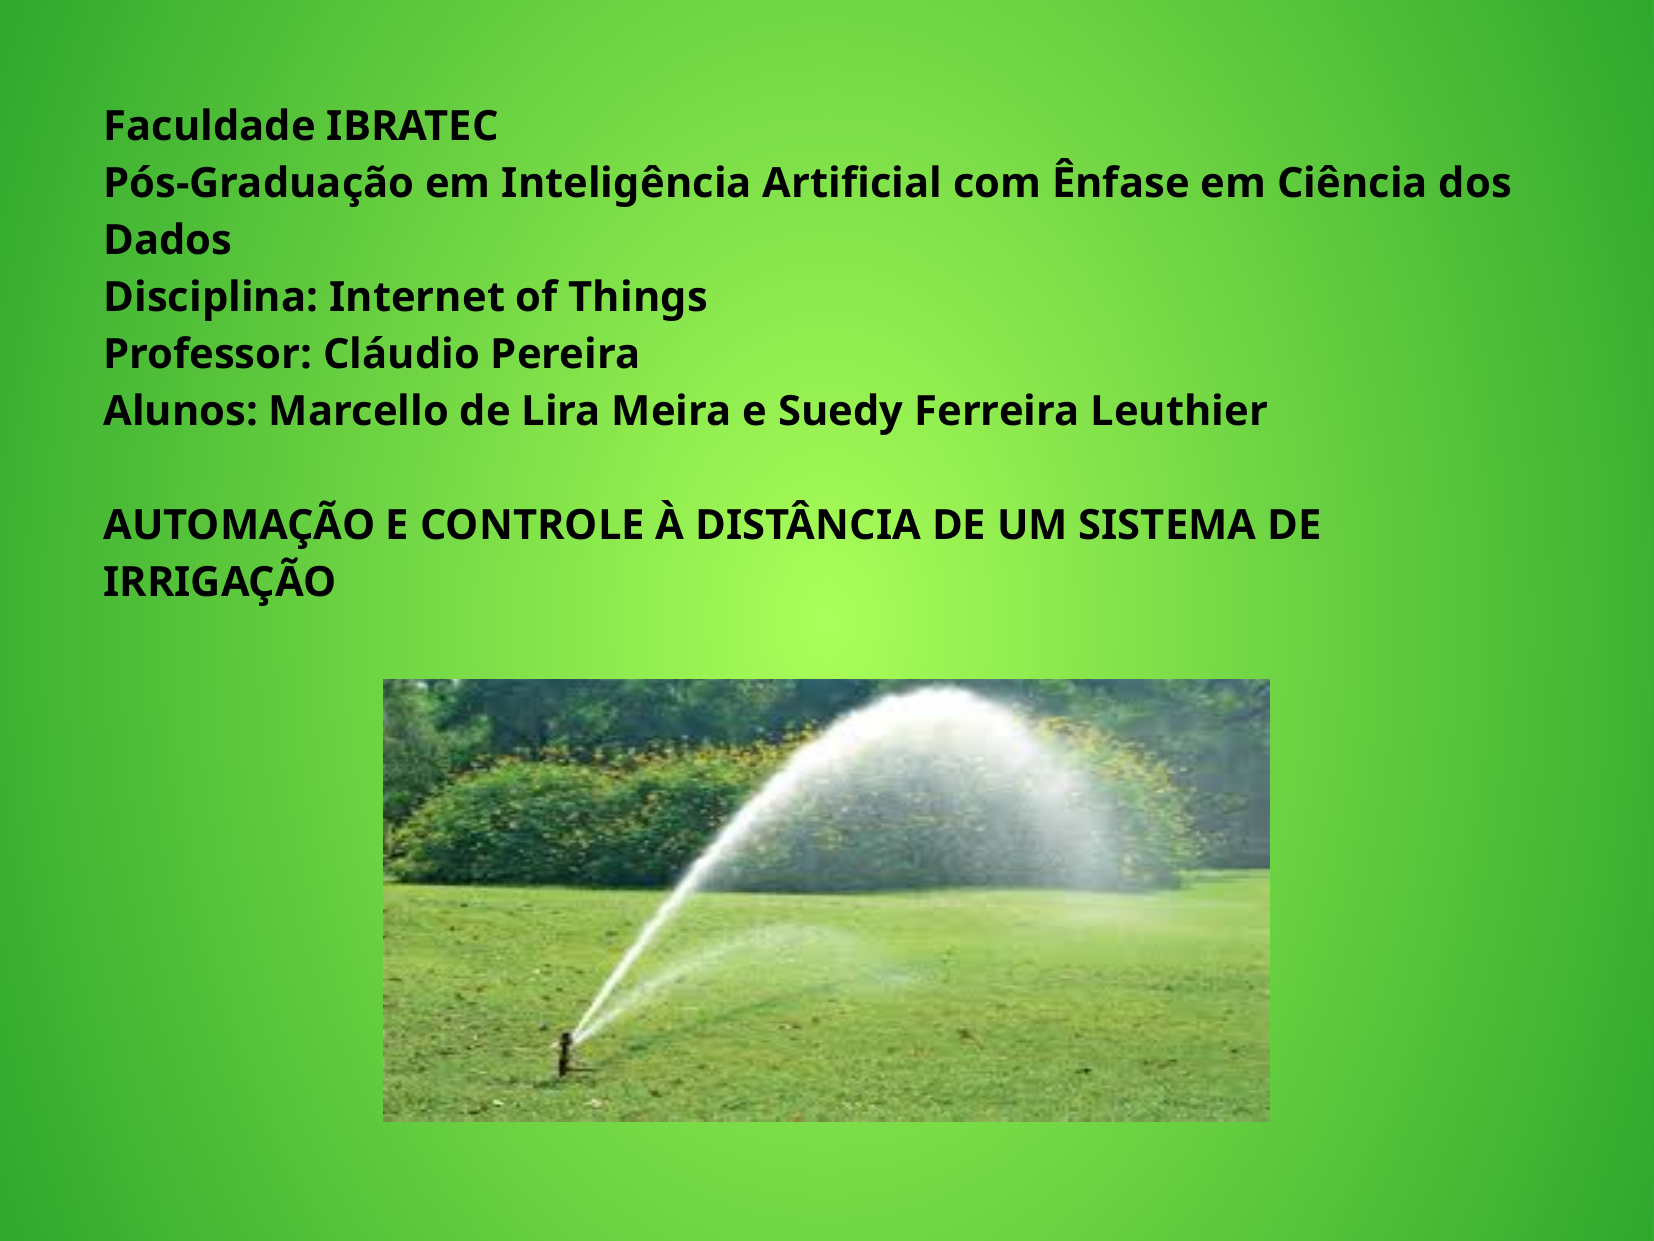

Faculdade IBRATEC
Pós-Graduação em Inteligência Artificial com Ênfase em Ciência dos Dados
Disciplina: Internet of Things
Professor: Cláudio Pereira
Alunos: Marcello de Lira Meira e Suedy Ferreira Leuthier
AUTOMAÇÃO E CONTROLE À DISTÂNCIA DE UM SISTEMA DE IRRIGAÇÃO